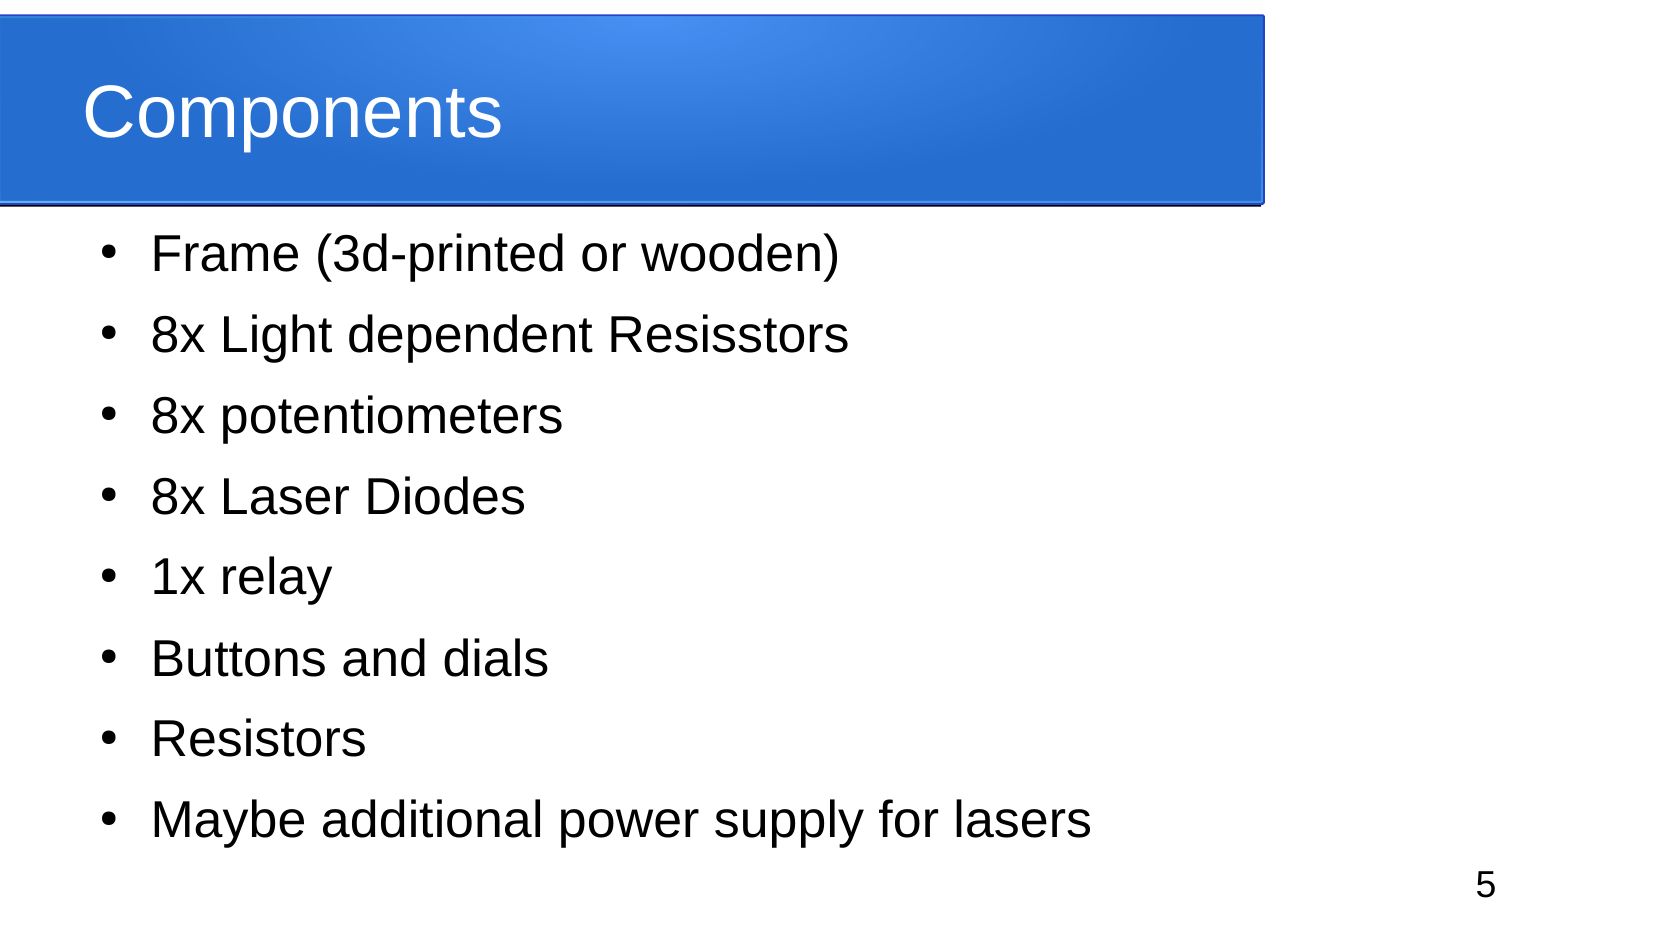

# Components
Frame (3d-printed or wooden)
8x Light dependent Resisstors
8x potentiometers
8x Laser Diodes
1x relay
Buttons and dials
Resistors
Maybe additional power supply for lasers